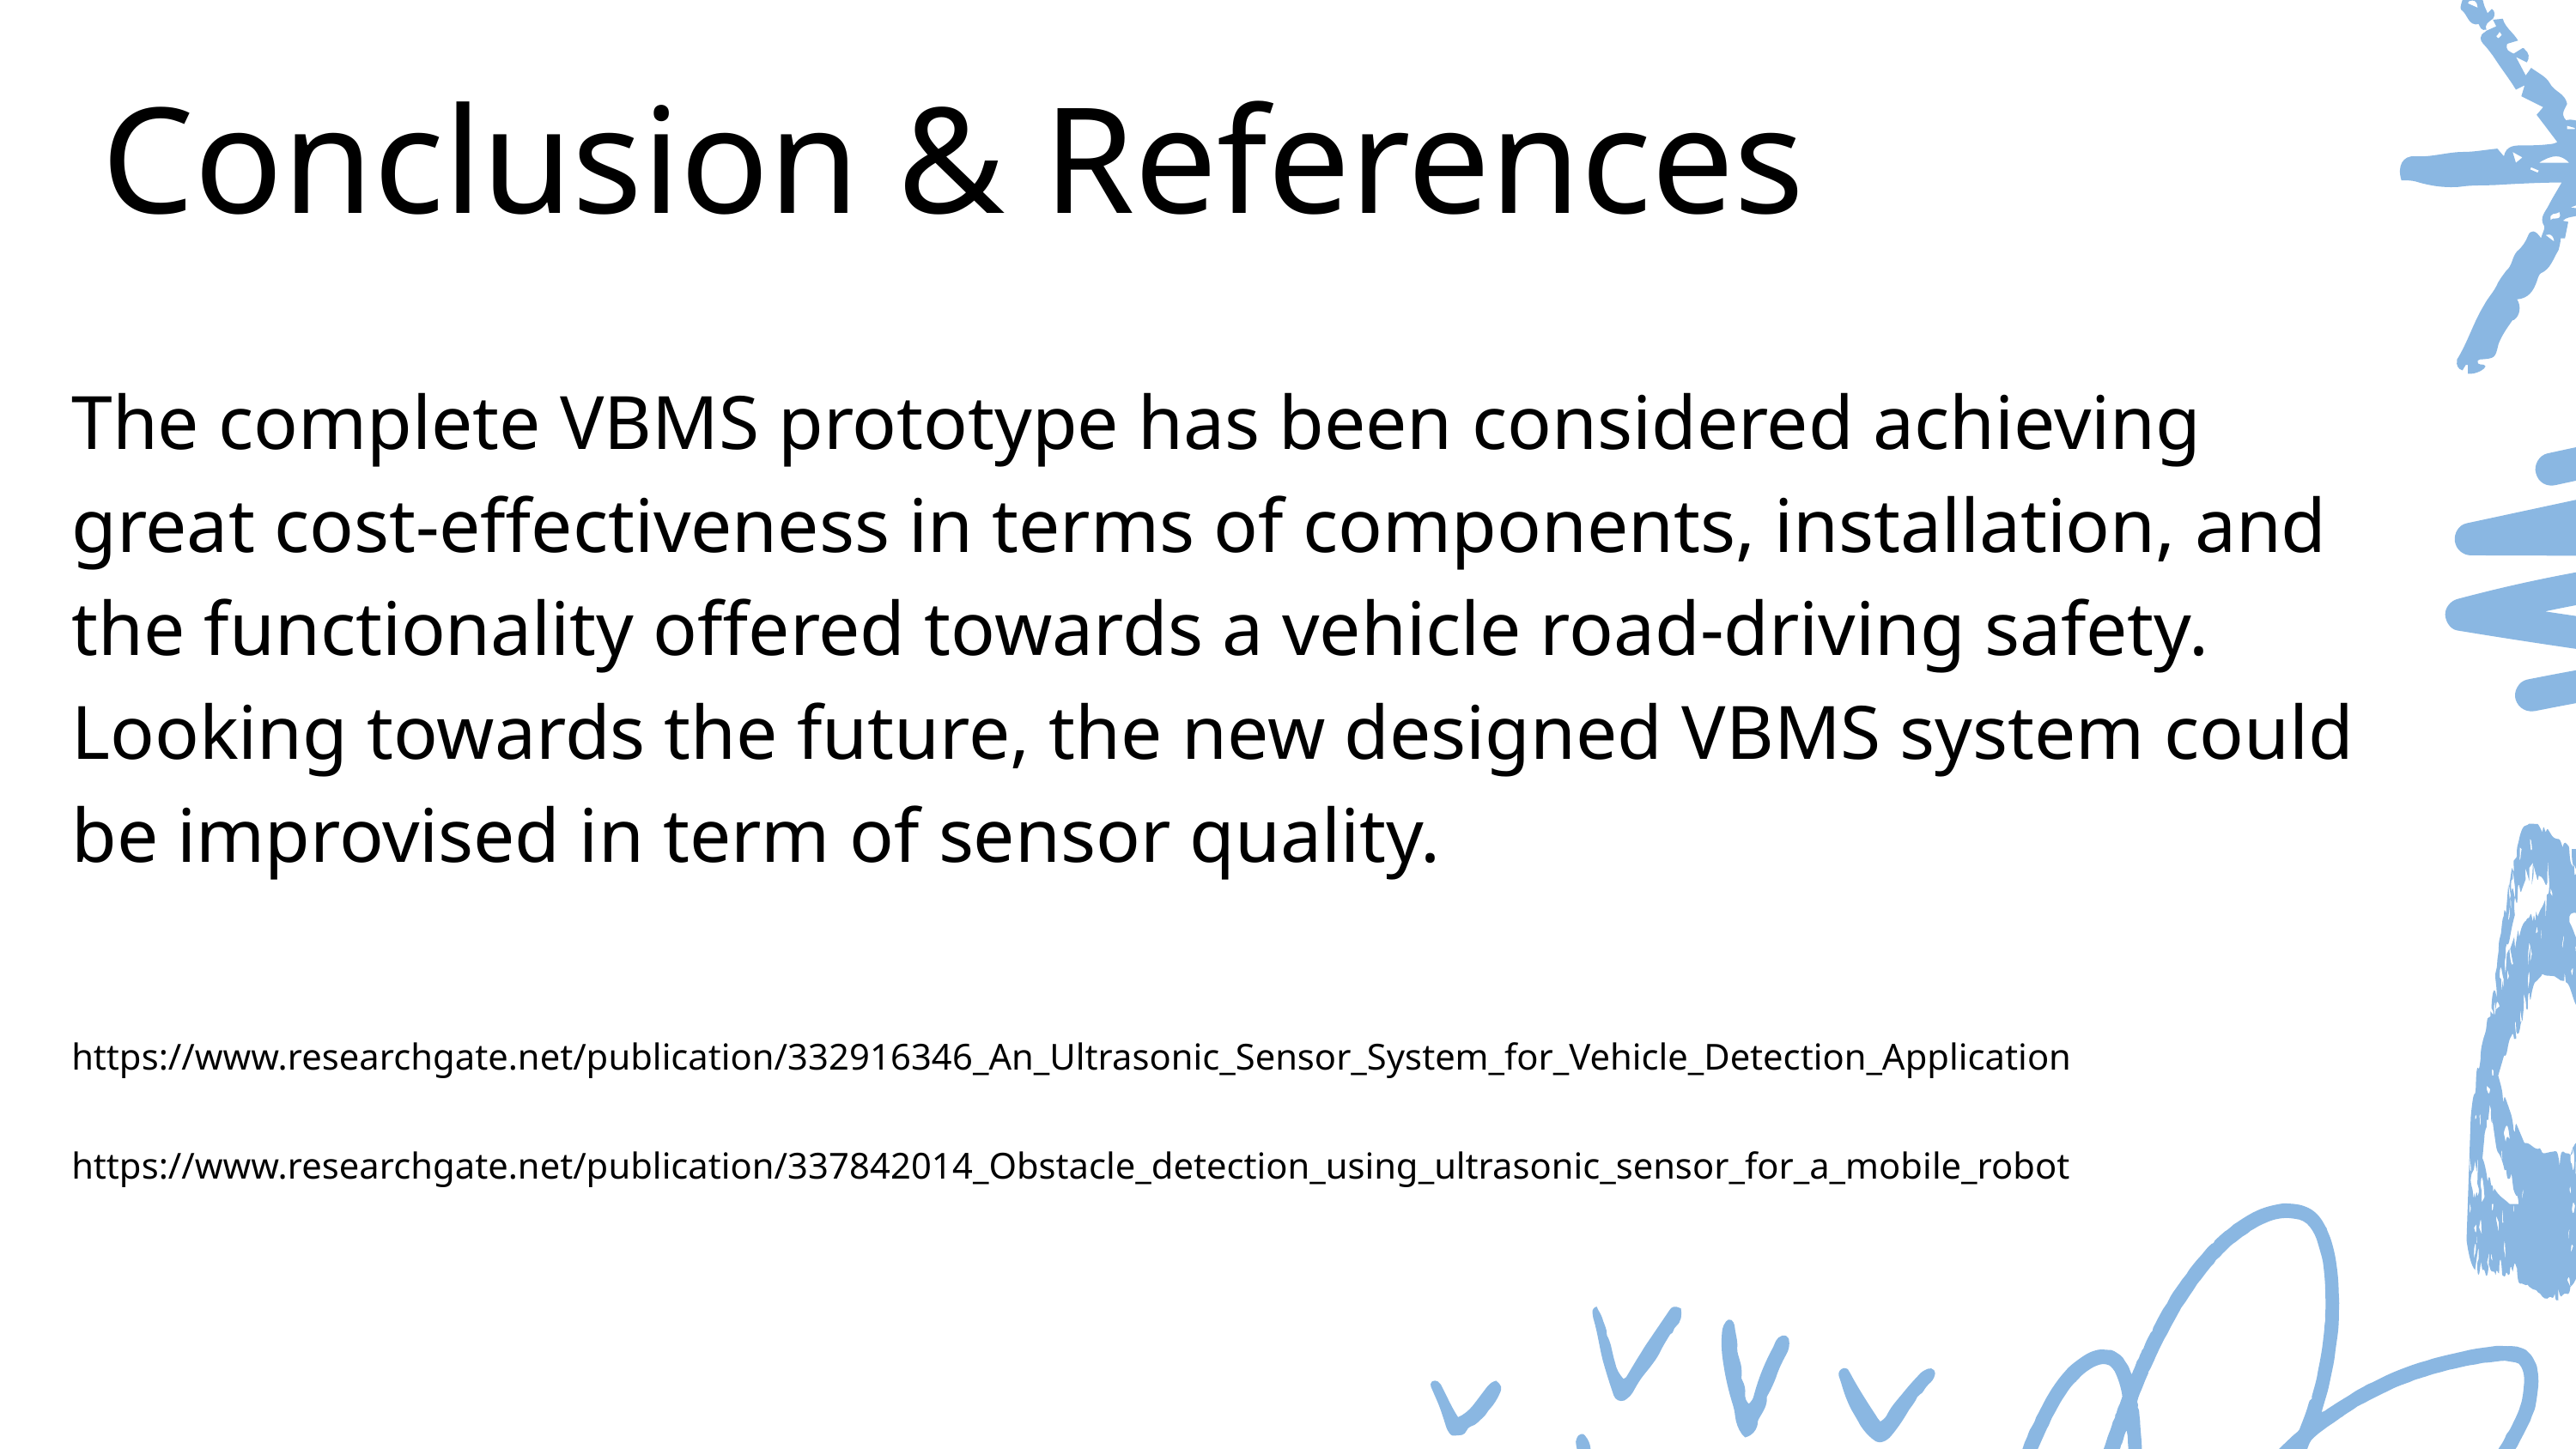

Conclusion & References
The complete VBMS prototype has been considered achieving great cost-effectiveness in terms of components, installation, and the functionality offered towards a vehicle road-driving safety. Looking towards the future, the new designed VBMS system could be improvised in term of sensor quality.
https://www.researchgate.net/publication/332916346_An_Ultrasonic_Sensor_System_for_Vehicle_Detection_Application
https://www.researchgate.net/publication/337842014_Obstacle_detection_using_ultrasonic_sensor_for_a_mobile_robot